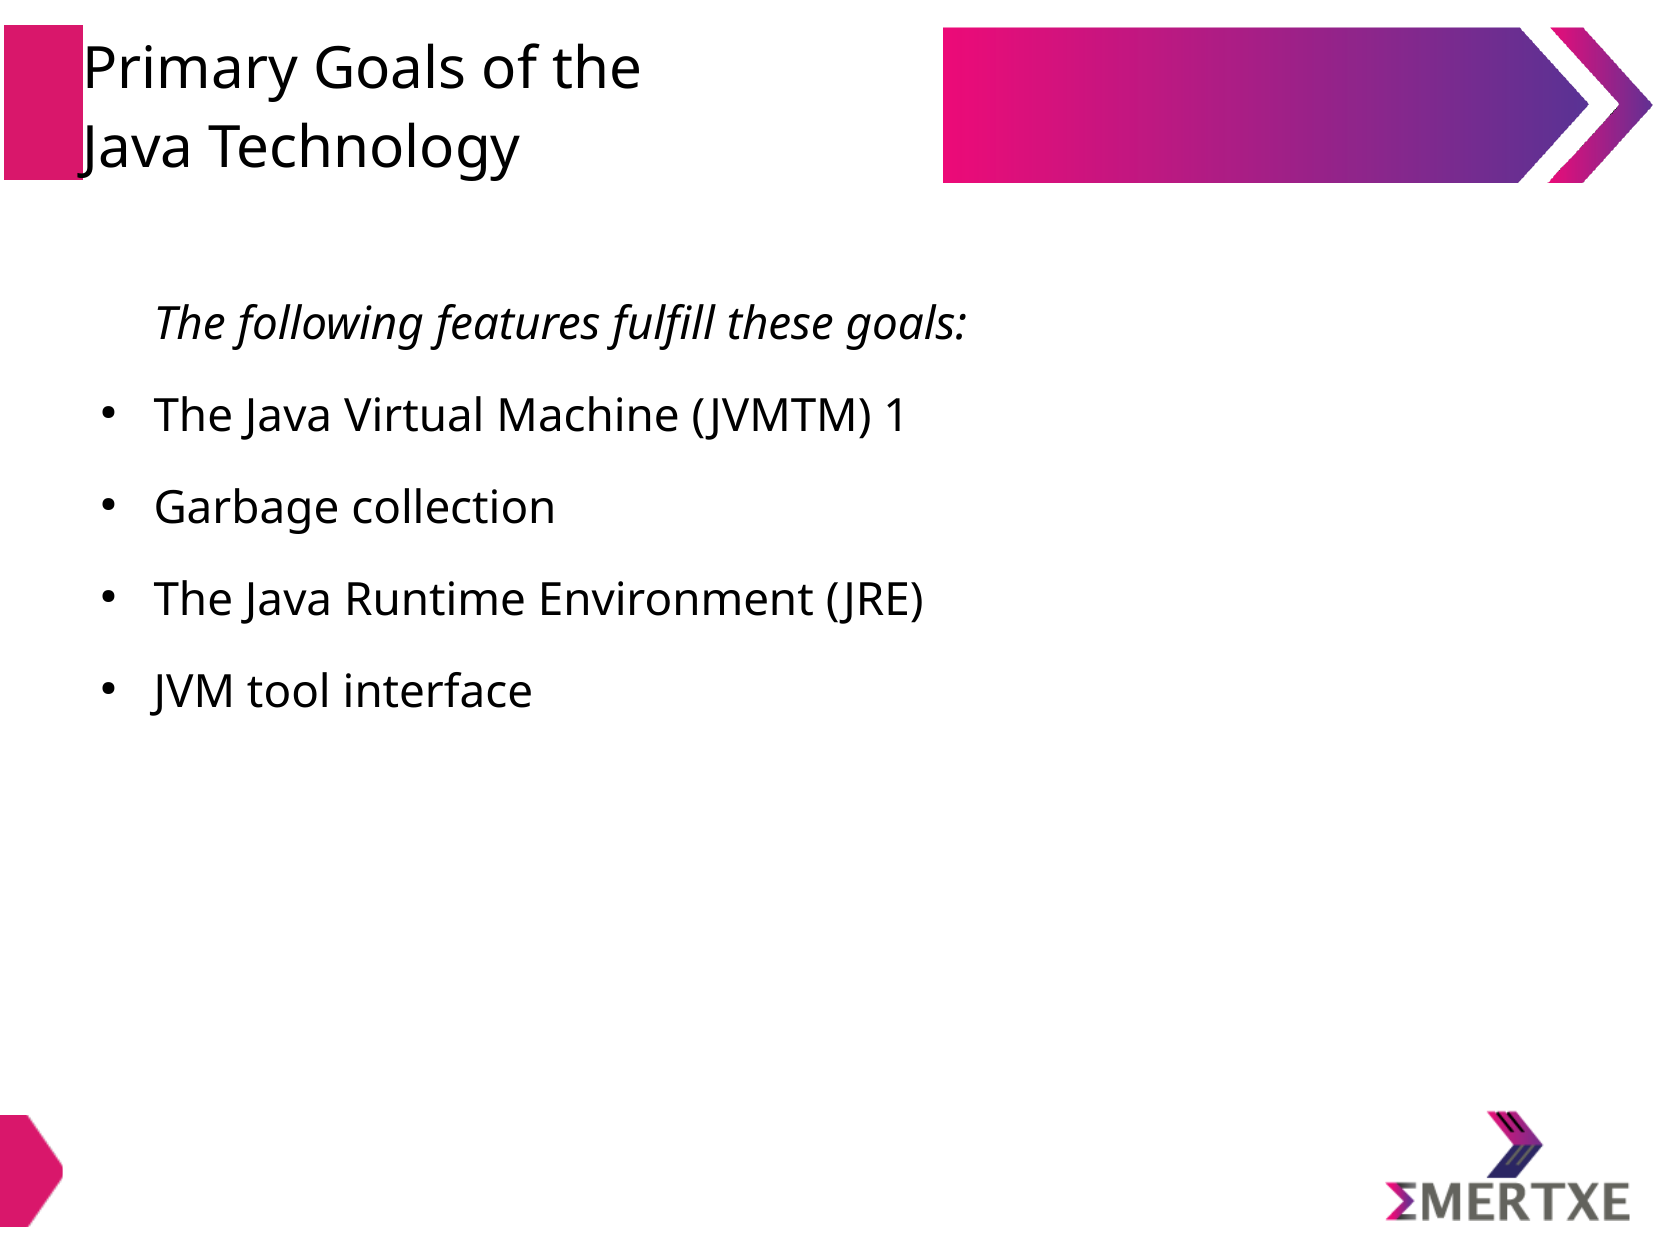

# Primary Goals of the Java Technology
The following features fulfill these goals:
The Java Virtual Machine (JVMTM) 1
Garbage collection
The Java Runtime Environment (JRE)
JVM tool interface